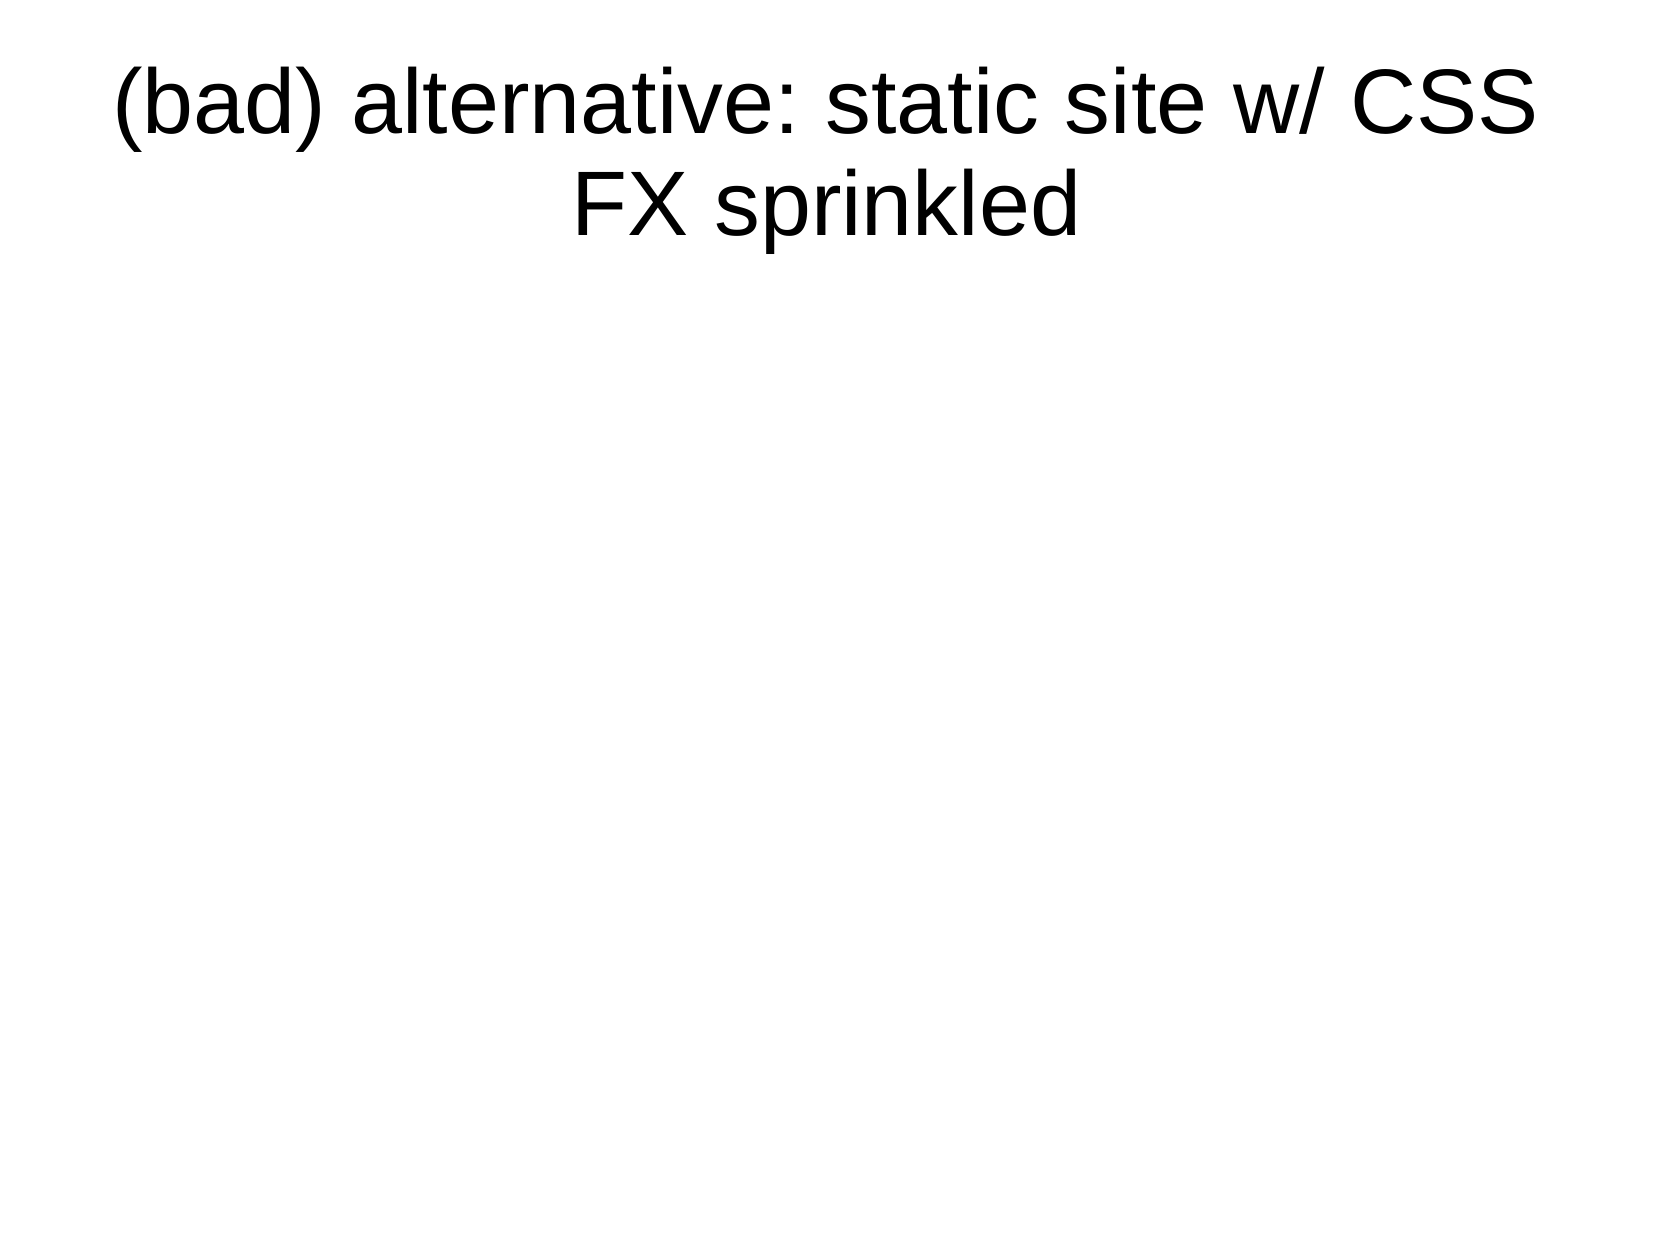

# (bad) alternative: static site w/ CSS FX sprinkled